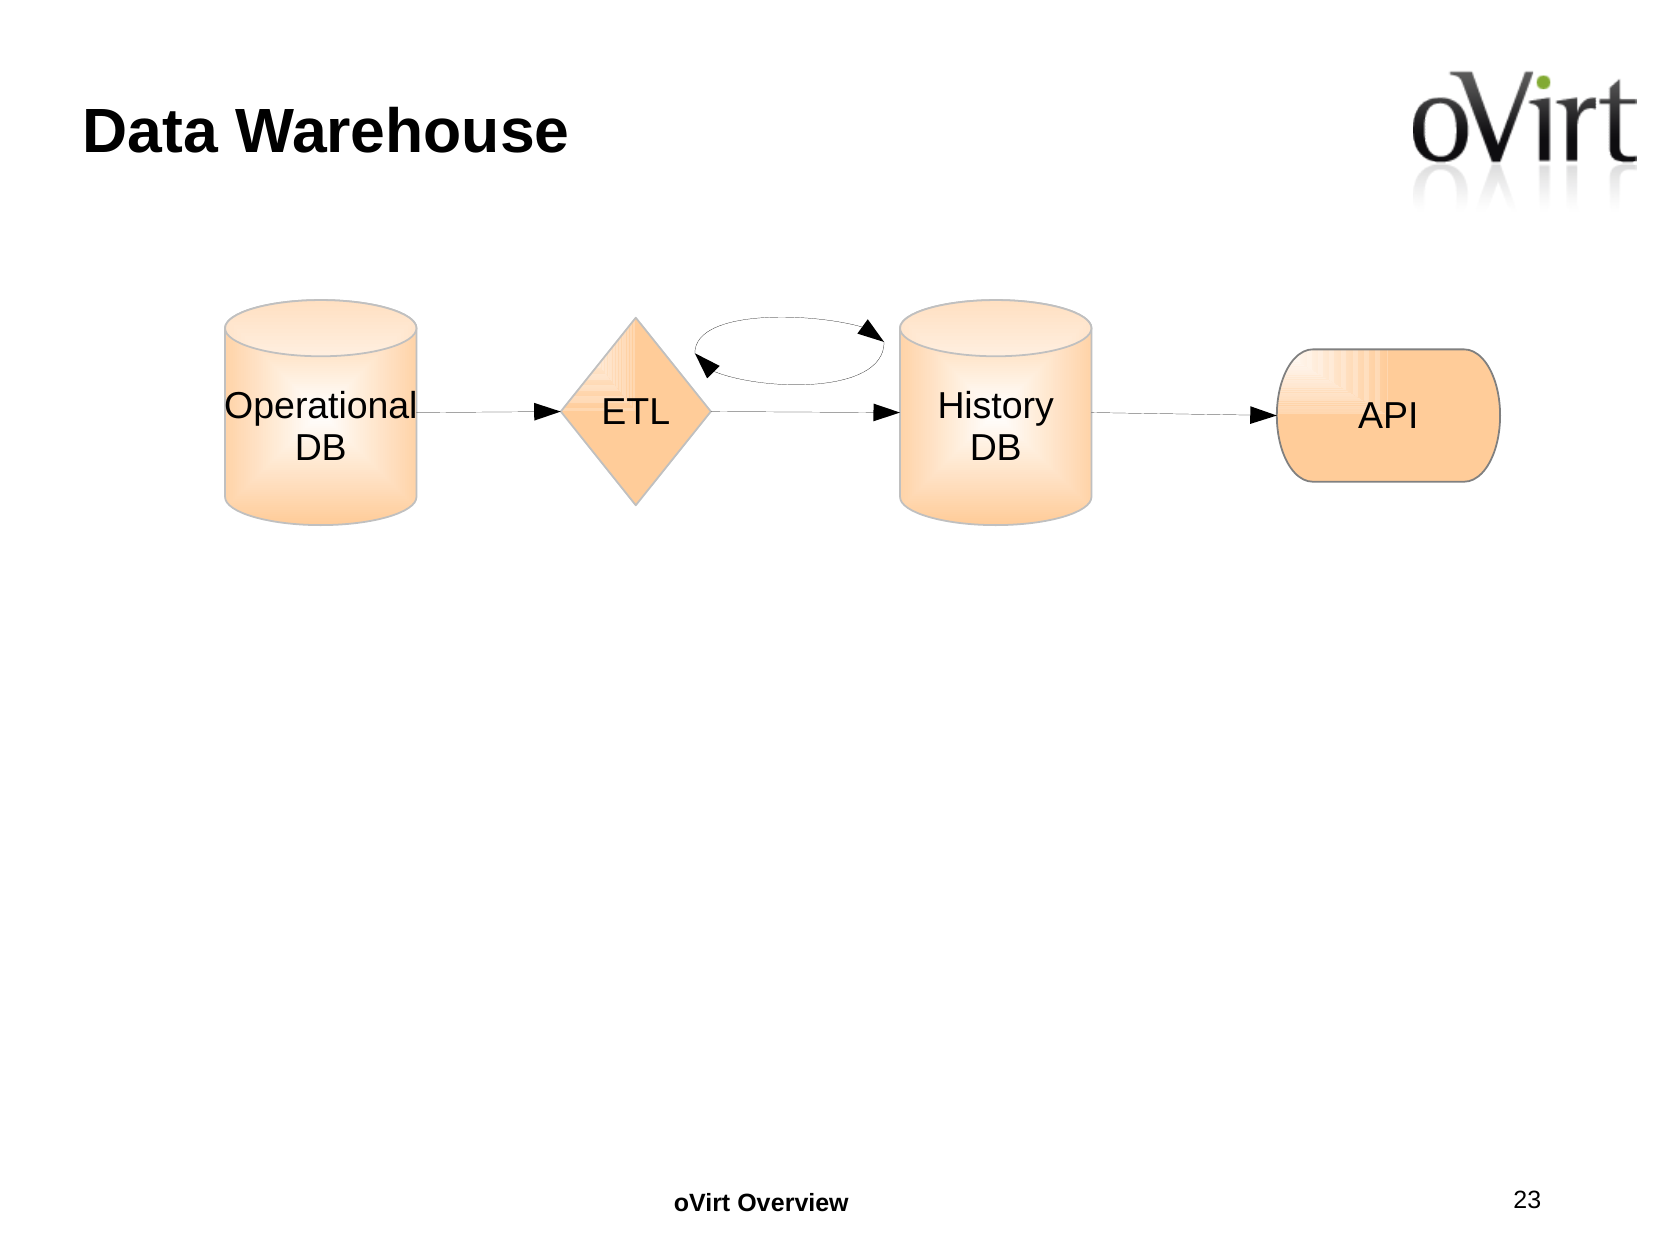

# Data Warehouse
Operational
DB
History
DB
ETL
API